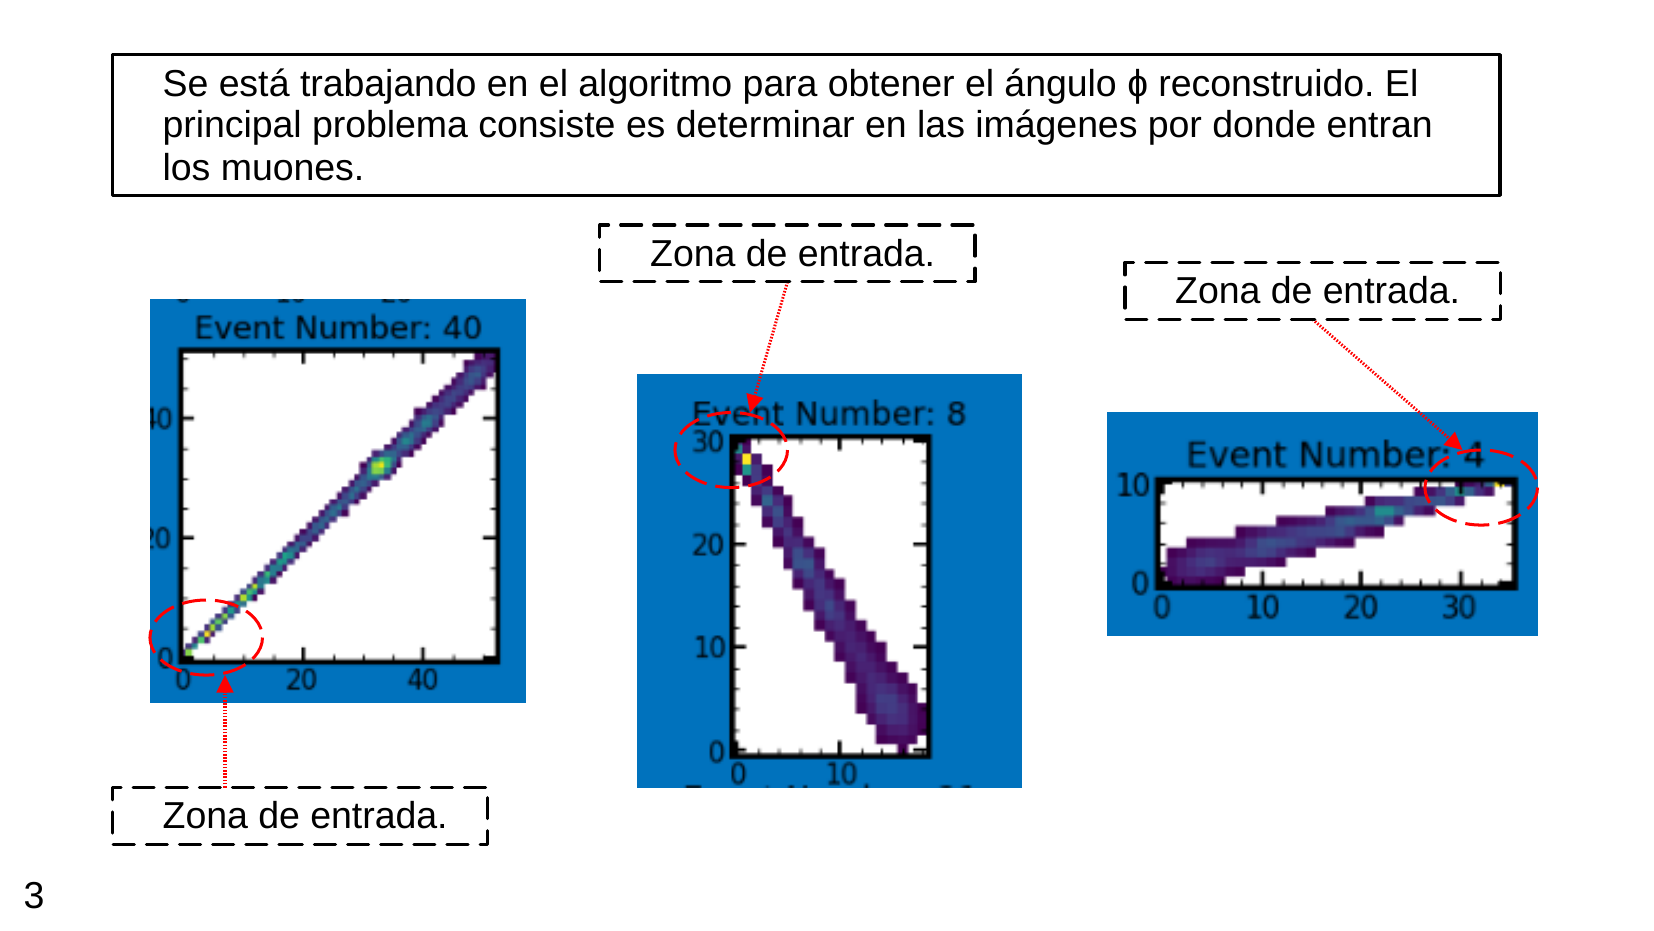

Se está trabajando en el algoritmo para obtener el ángulo ɸ reconstruido. El principal problema consiste es determinar en las imágenes por donde entran los muones.
Zona de entrada.
Zona de entrada.
Zona de entrada.